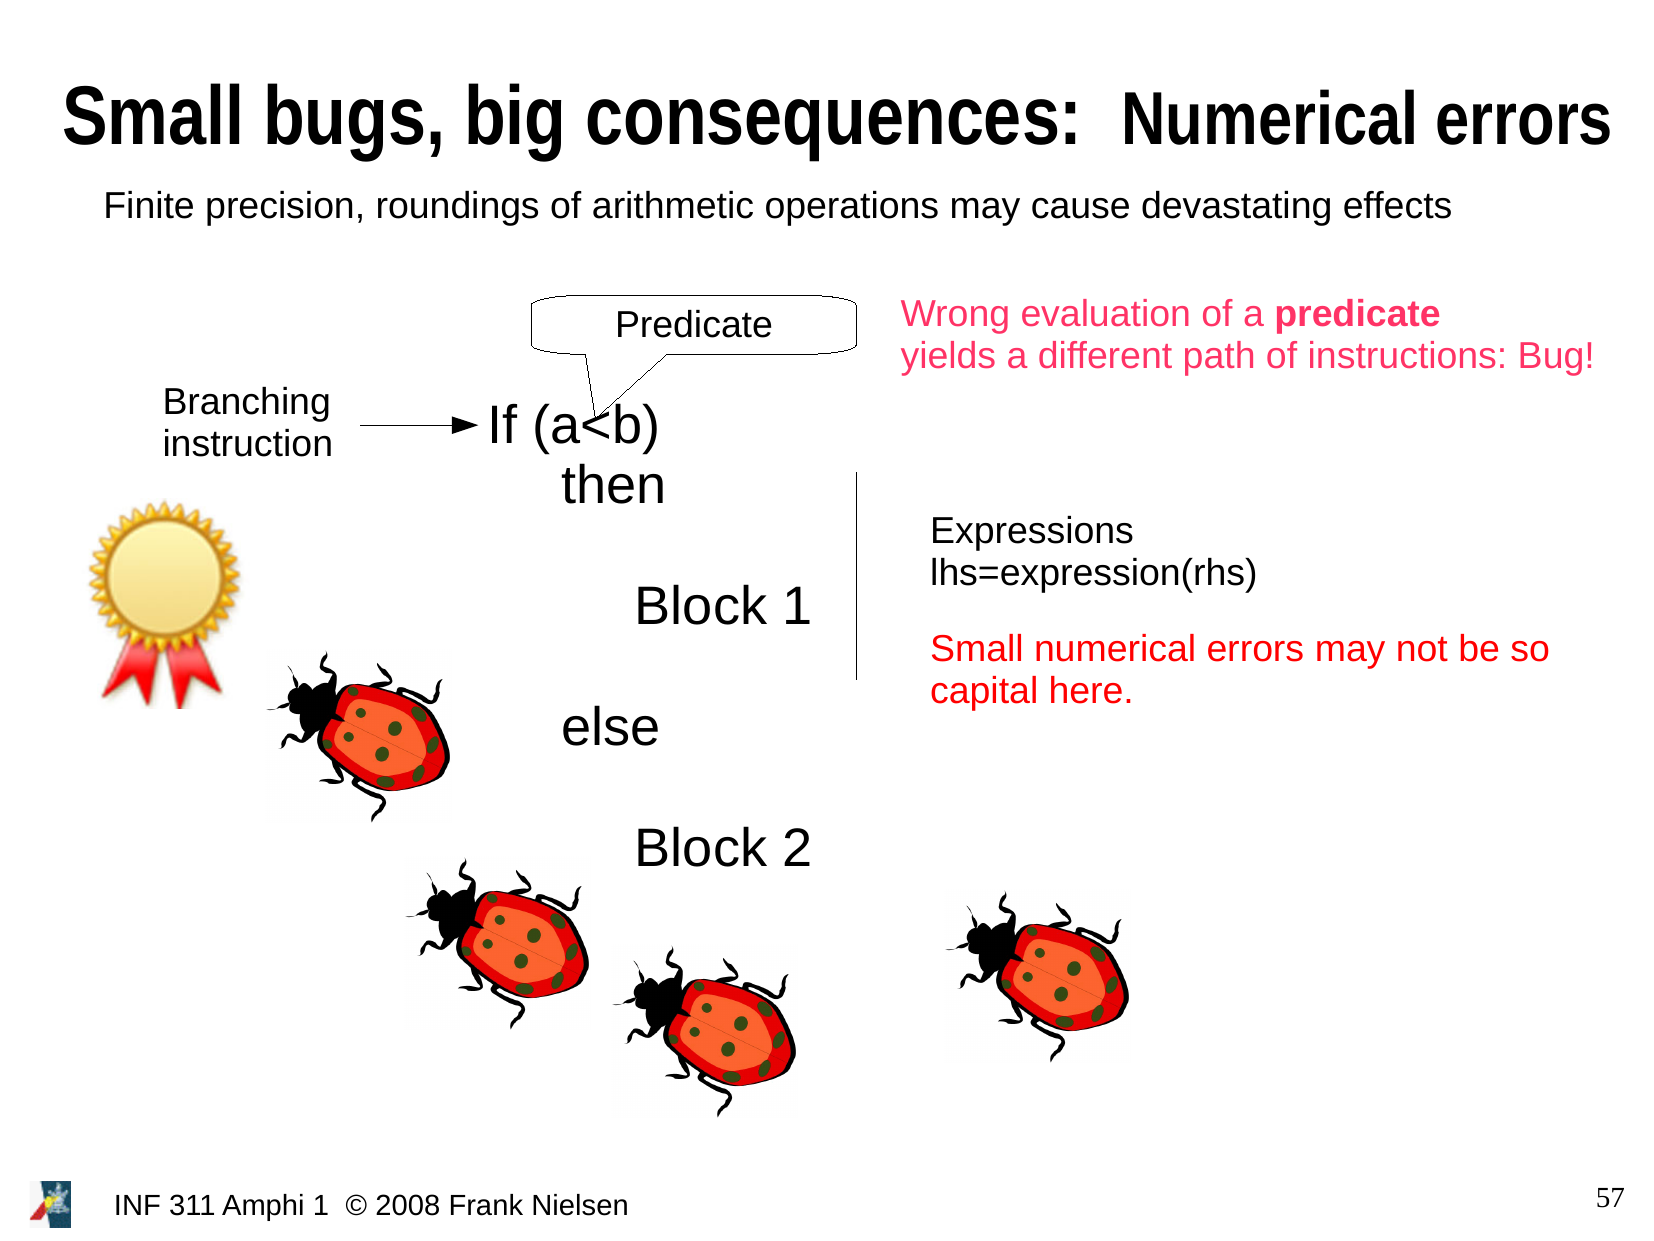

Small bugs, big consequences: Numerical errors
Finite precision, roundings of arithmetic operations may cause devastating effects
Wrong evaluation of a predicate
yields a different path of instructions: Bug!
Predicate
Branching
instruction
If (a<b)
	then
		Block 1
	else
		Block 2
Expressions
lhs=expression(rhs)
Small numerical errors may not be so
capital here.
57